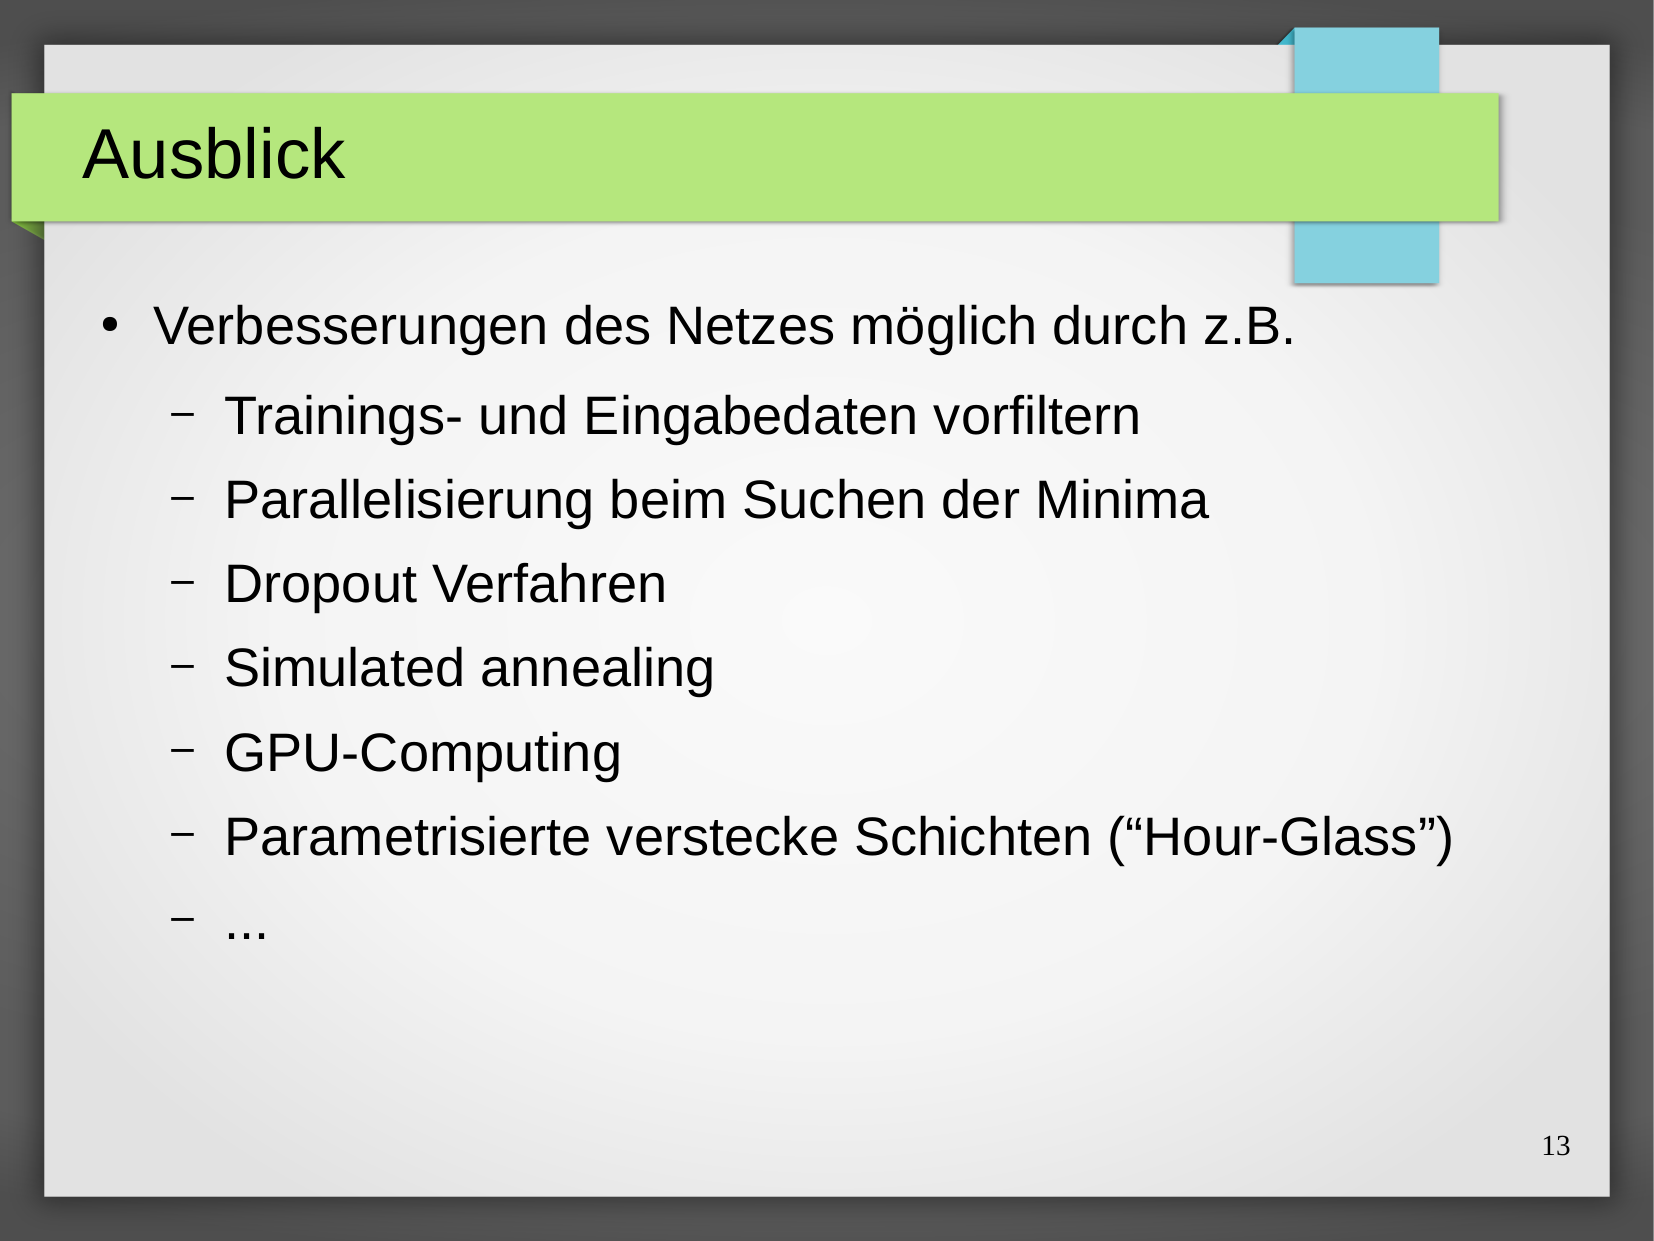

# Ausblick
Verbesserungen des Netzes möglich durch z.B.
Trainings- und Eingabedaten vorfiltern
Parallelisierung beim Suchen der Minima
Dropout Verfahren
Simulated annealing
GPU-Computing
Parametrisierte verstecke Schichten (“Hour-Glass”)
...
13